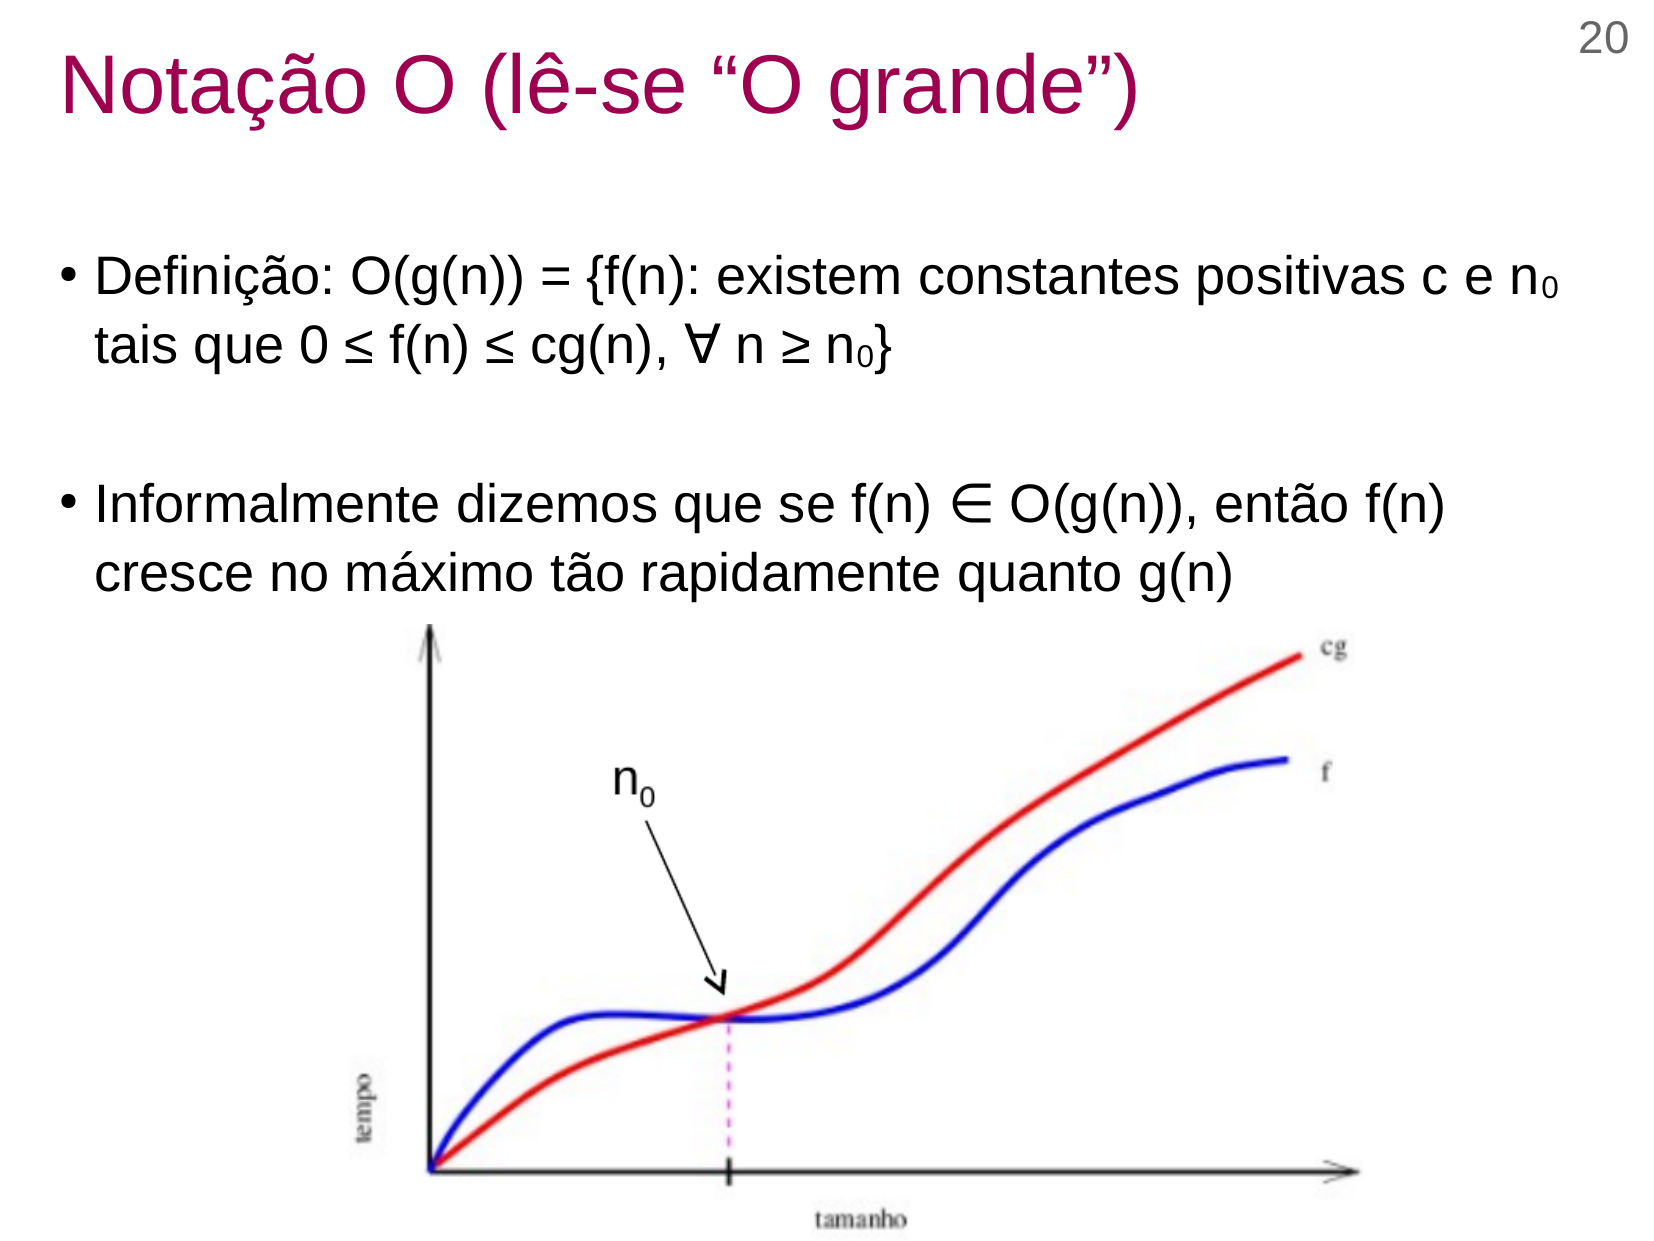

20
# Notação O (lê-se “O grande”)
Definição: O(g(n)) = {f(n): existem constantes positivas c e n0 tais que 0 ≤ f(n) ≤ cg(n), ∀ n ≥ n0}
Informalmente dizemos que se f(n) ∈ O(g(n)), então f(n) cresce no máximo tão rapidamente quanto g(n)